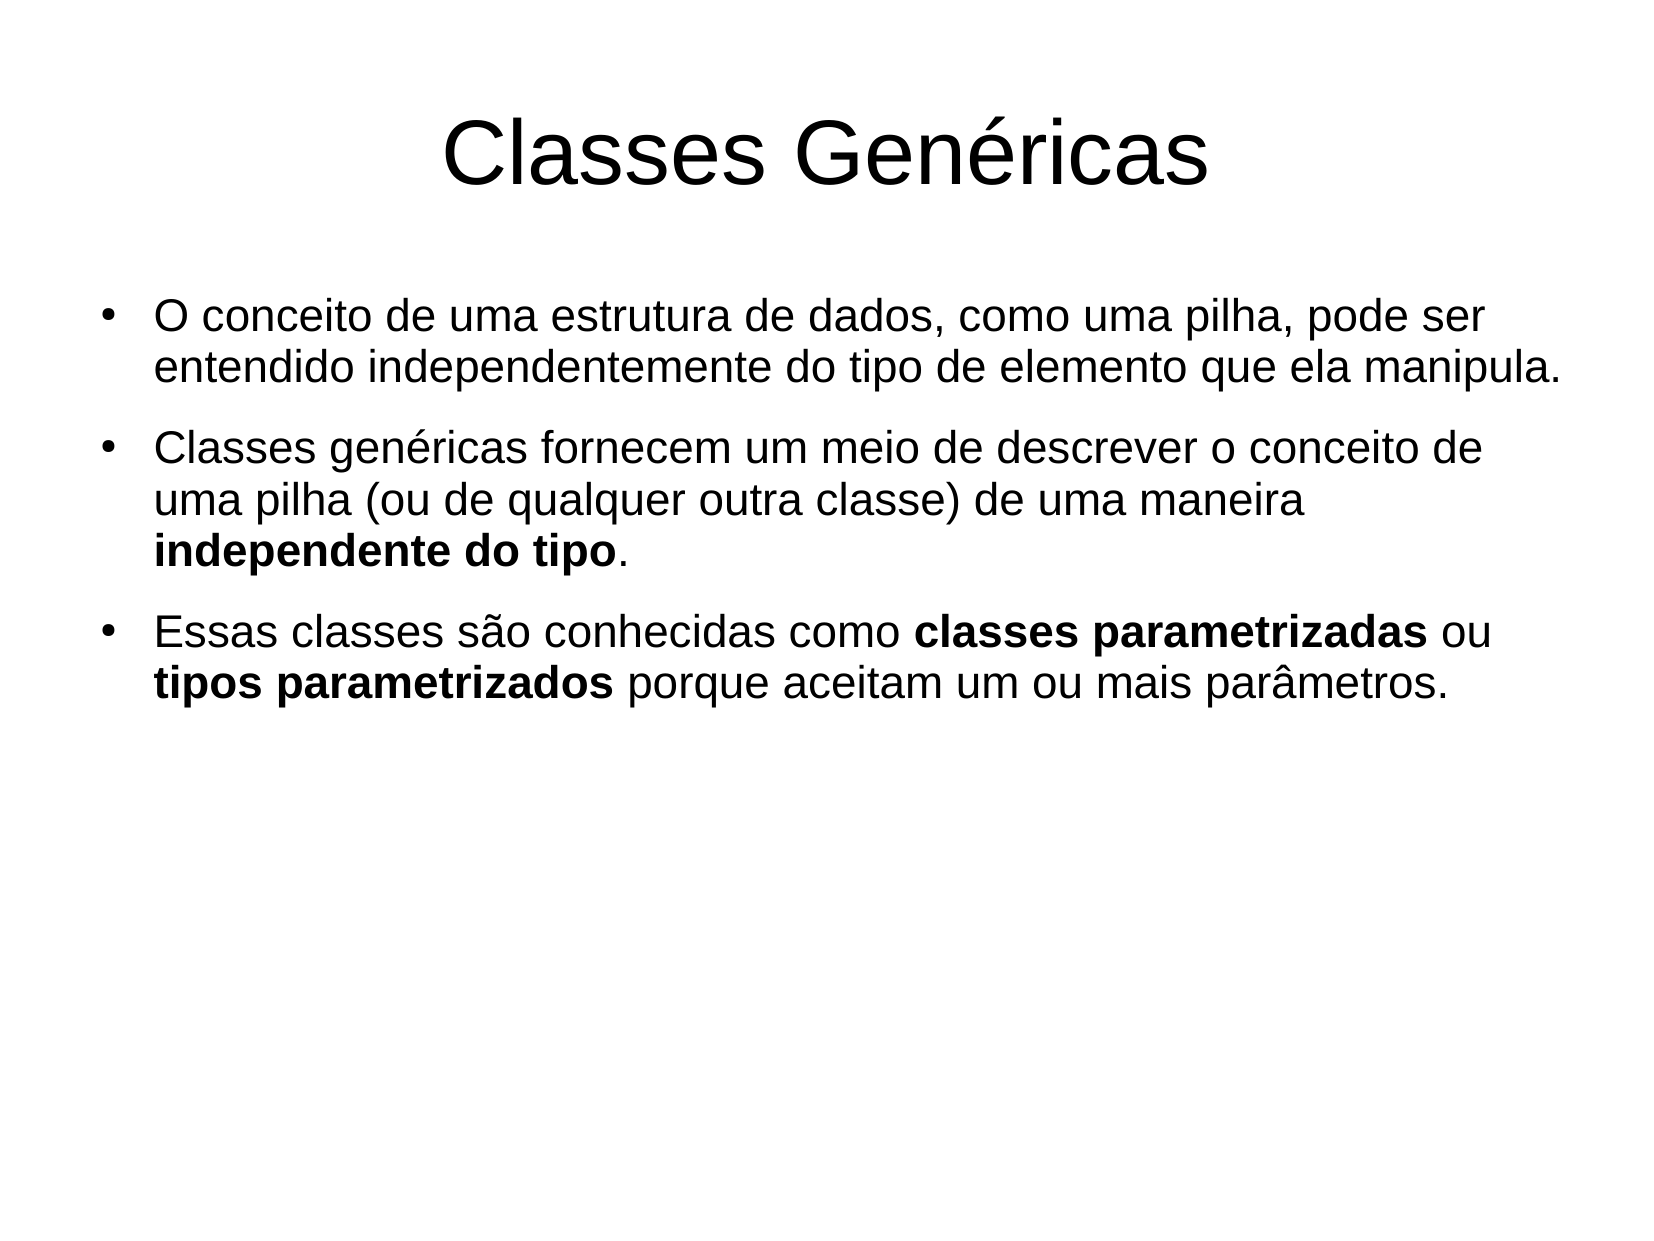

# Classes Genéricas
O conceito de uma estrutura de dados, como uma pilha, pode ser entendido independentemente do tipo de elemento que ela manipula.
Classes genéricas fornecem um meio de descrever o conceito de uma pilha (ou de qualquer outra classe) de uma maneira independente do tipo.
Essas classes são conhecidas como classes parametrizadas ou tipos parametrizados porque aceitam um ou mais parâmetros.